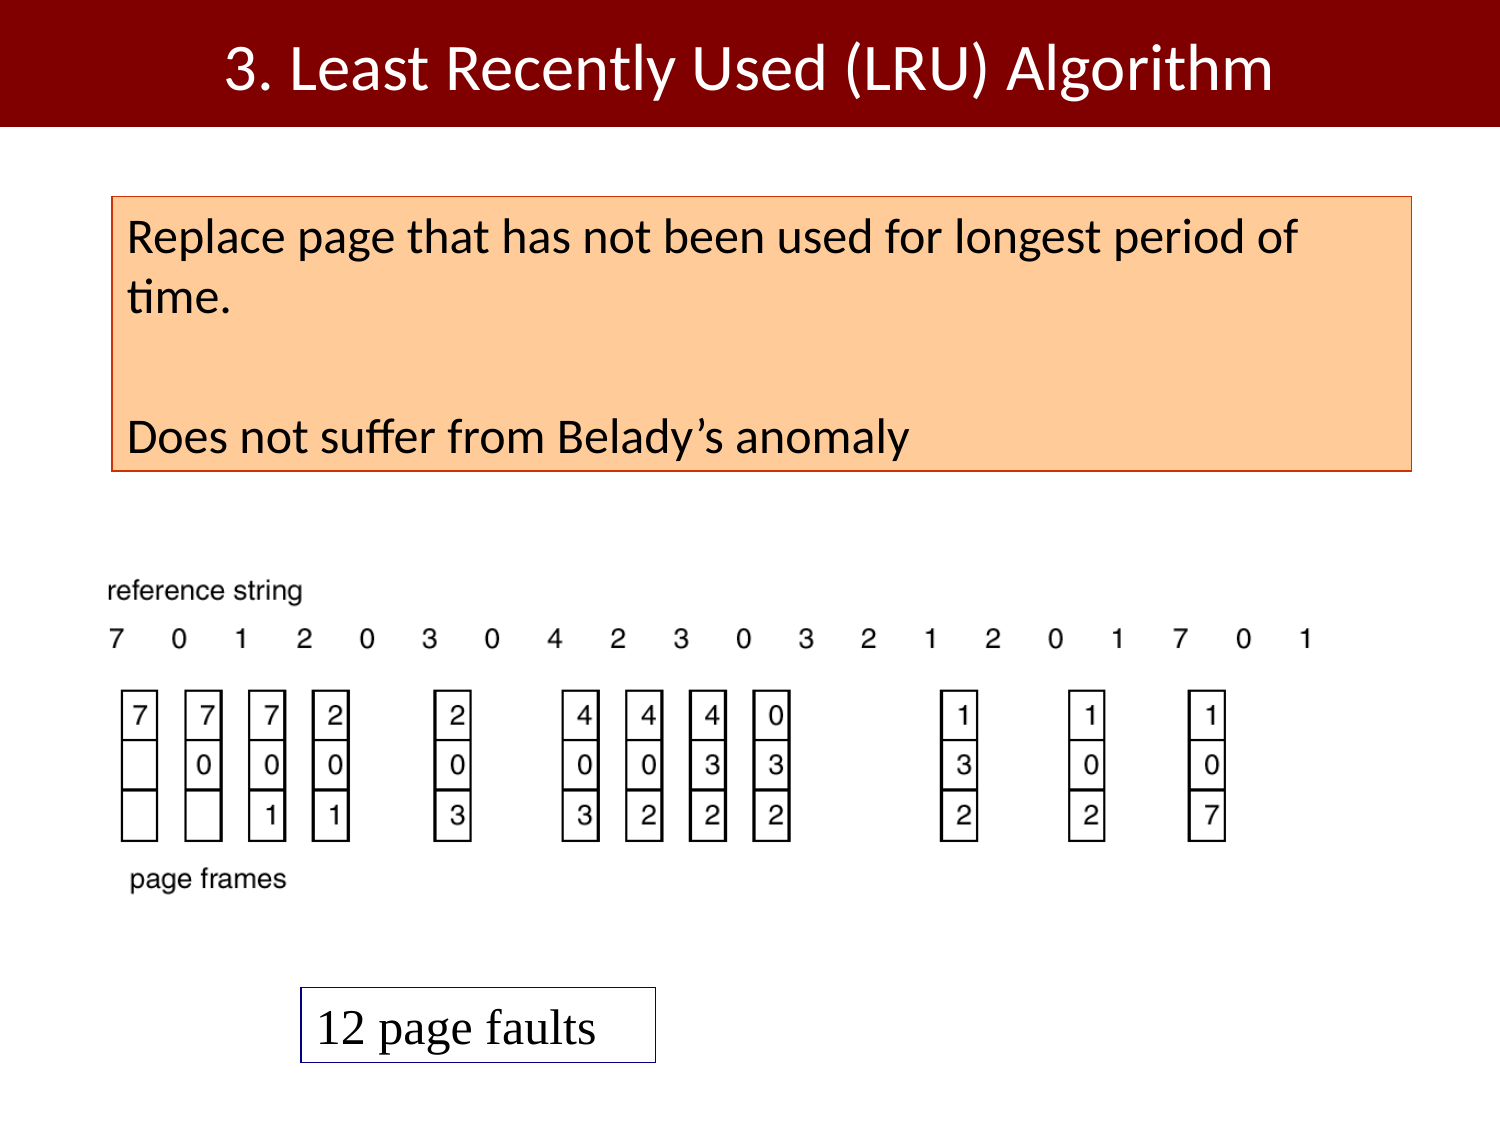

3. Least Recently Used (LRU) Algorithm
Replace page that has not been used for longest period of time.
Does not suffer from Belady’s anomaly
12 page faults